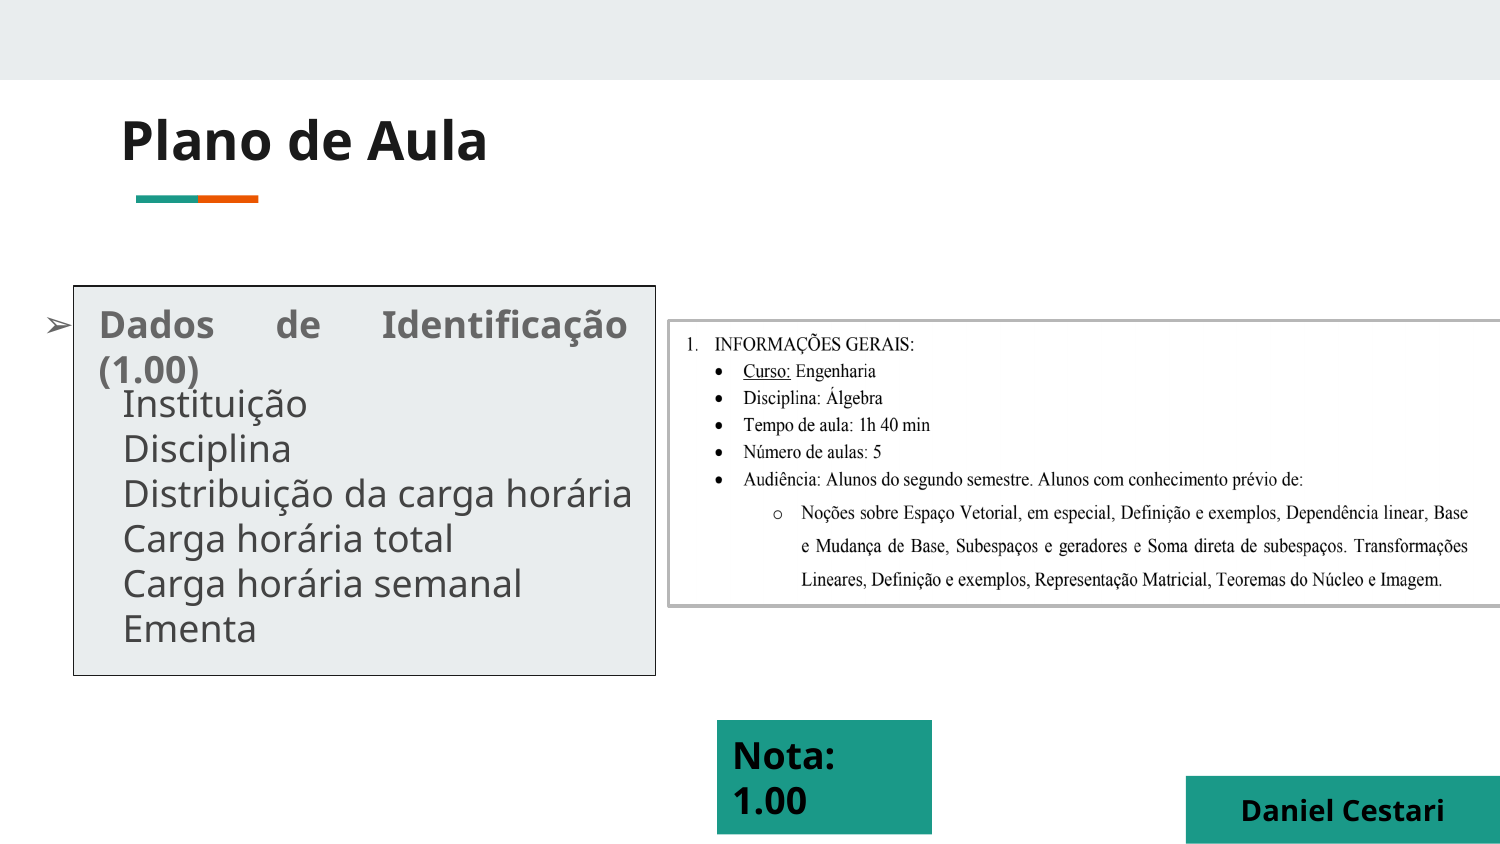

# Plano de Aula
Dados de Identificação (1.00)
Instituição
Disciplina
Distribuição da carga horária
Carga horária total
Carga horária semanal
Ementa
Nota: 1.00
Daniel Cestari